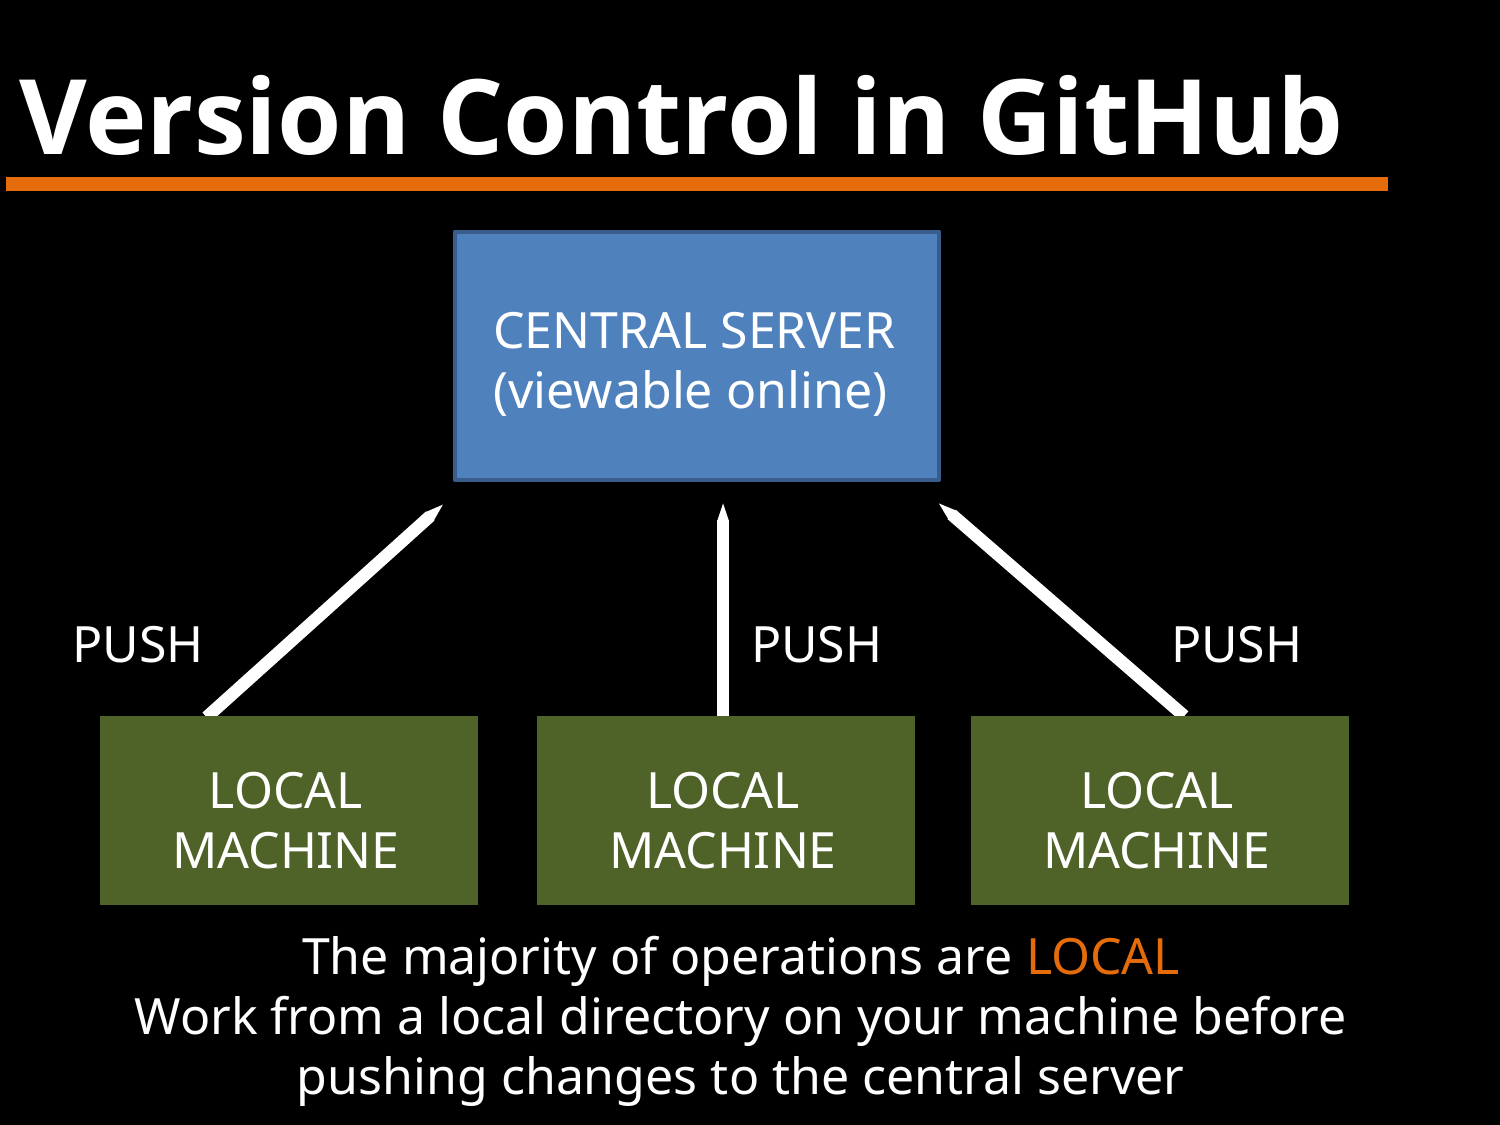

Version Control in GitHub
CENTRAL SERVER
(viewable online)
PUSH
PUSH
PUSH
LOCAL MACHINE
LOCAL MACHINE
LOCAL MACHINE
The majority of operations are LOCAL
Work from a local directory on your machine before pushing changes to the central server